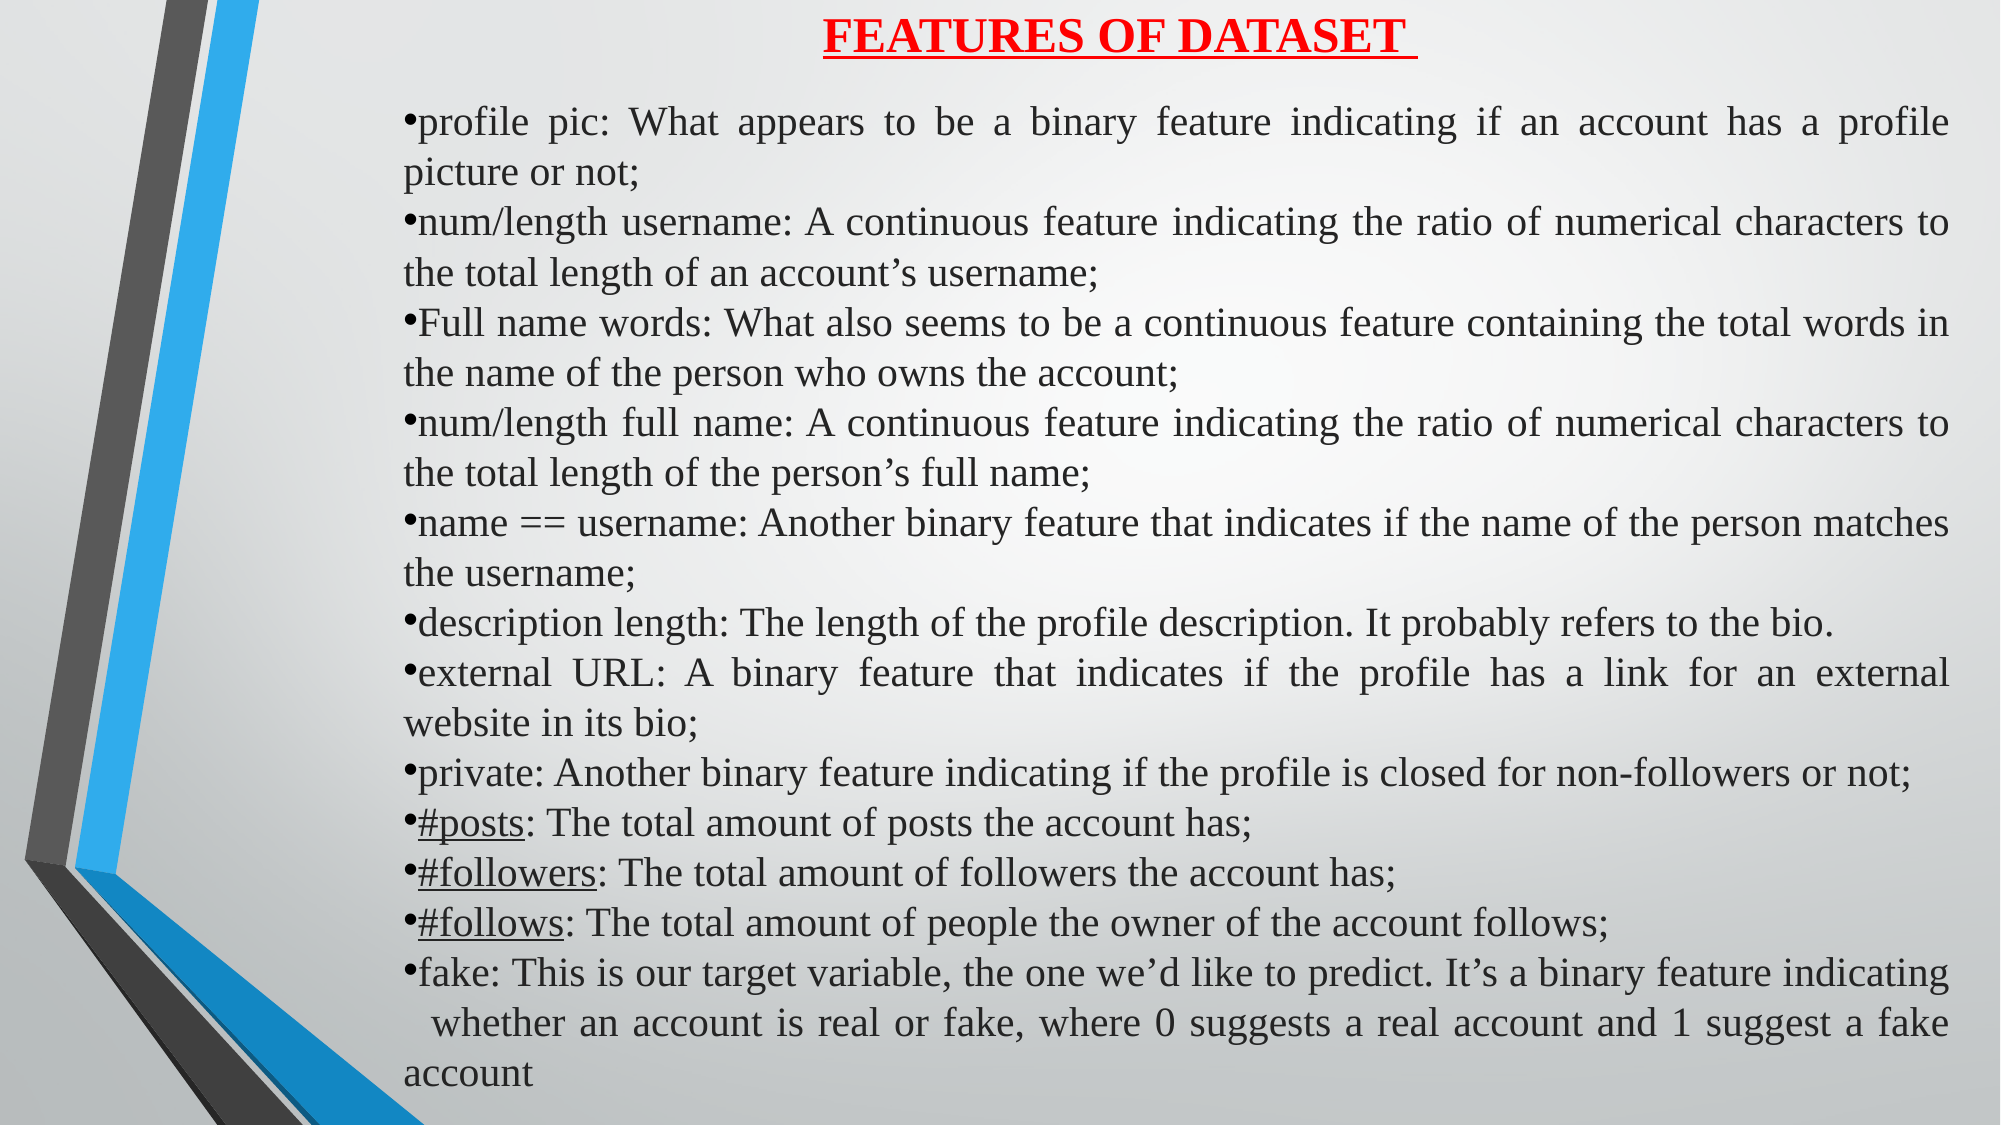

FEATURES OF DATASET
profile pic: What appears to be a binary feature indicating if an account has a profile picture or not;
num/length username: A continuous feature indicating the ratio of numerical characters to the total length of an account’s username;
Full name words: What also seems to be a continuous feature containing the total words in the name of the person who owns the account;
num/length full name: A continuous feature indicating the ratio of numerical characters to the total length of the person’s full name;
name == username: Another binary feature that indicates if the name of the person matches the username;
description length: The length of the profile description. It probably refers to the bio.
external URL: A binary feature that indicates if the profile has a link for an external website in its bio;
private: Another binary feature indicating if the profile is closed for non-followers or not;
#posts: The total amount of posts the account has;
#followers: The total amount of followers the account has;
#follows: The total amount of people the owner of the account follows;
fake: This is our target variable, the one we’d like to predict. It’s a binary feature indicating whether an account is real or fake, where 0 suggests a real account and 1 suggest a fake account